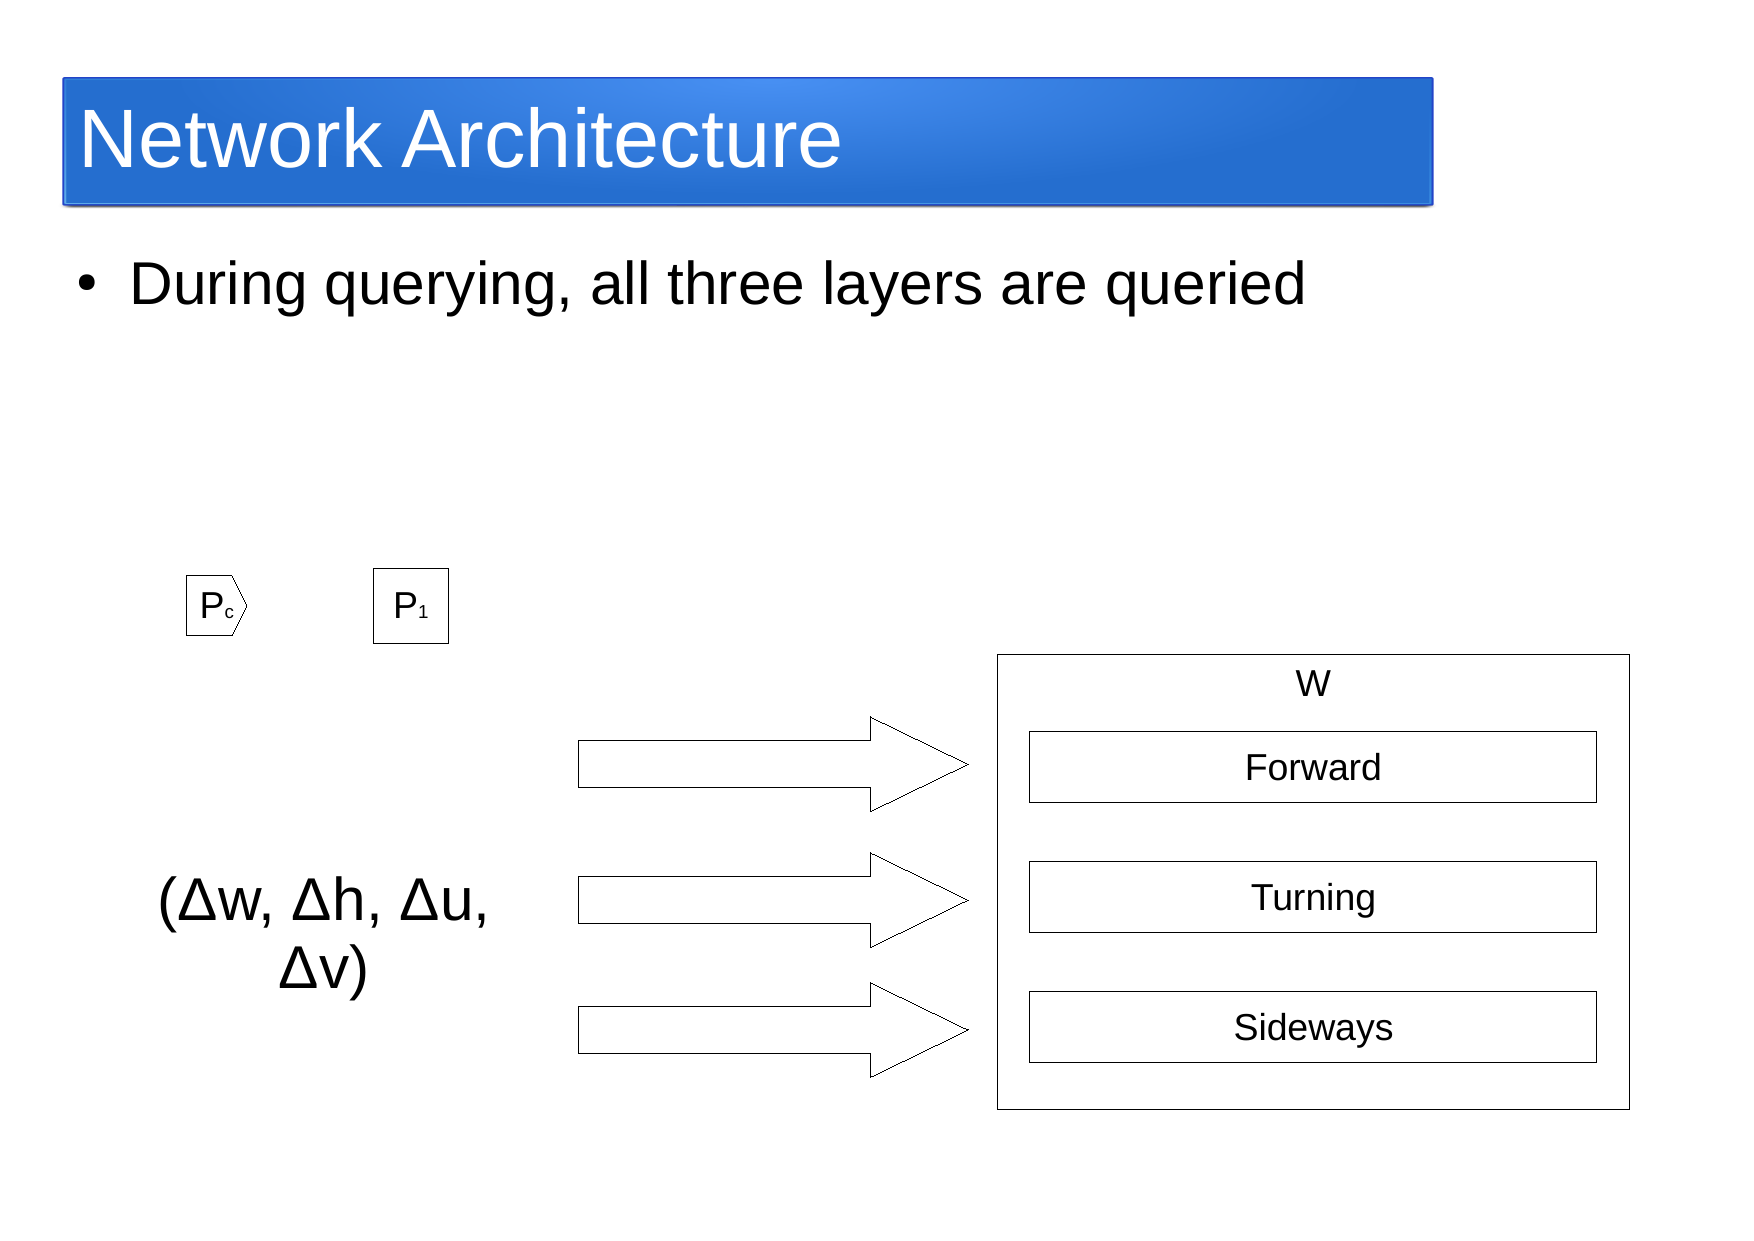

# Network Architecture
During querying, all three layers are queried
P1
Pc
W
(Δw, Δh, Δu, Δv)
Forward
Turning
Sideways